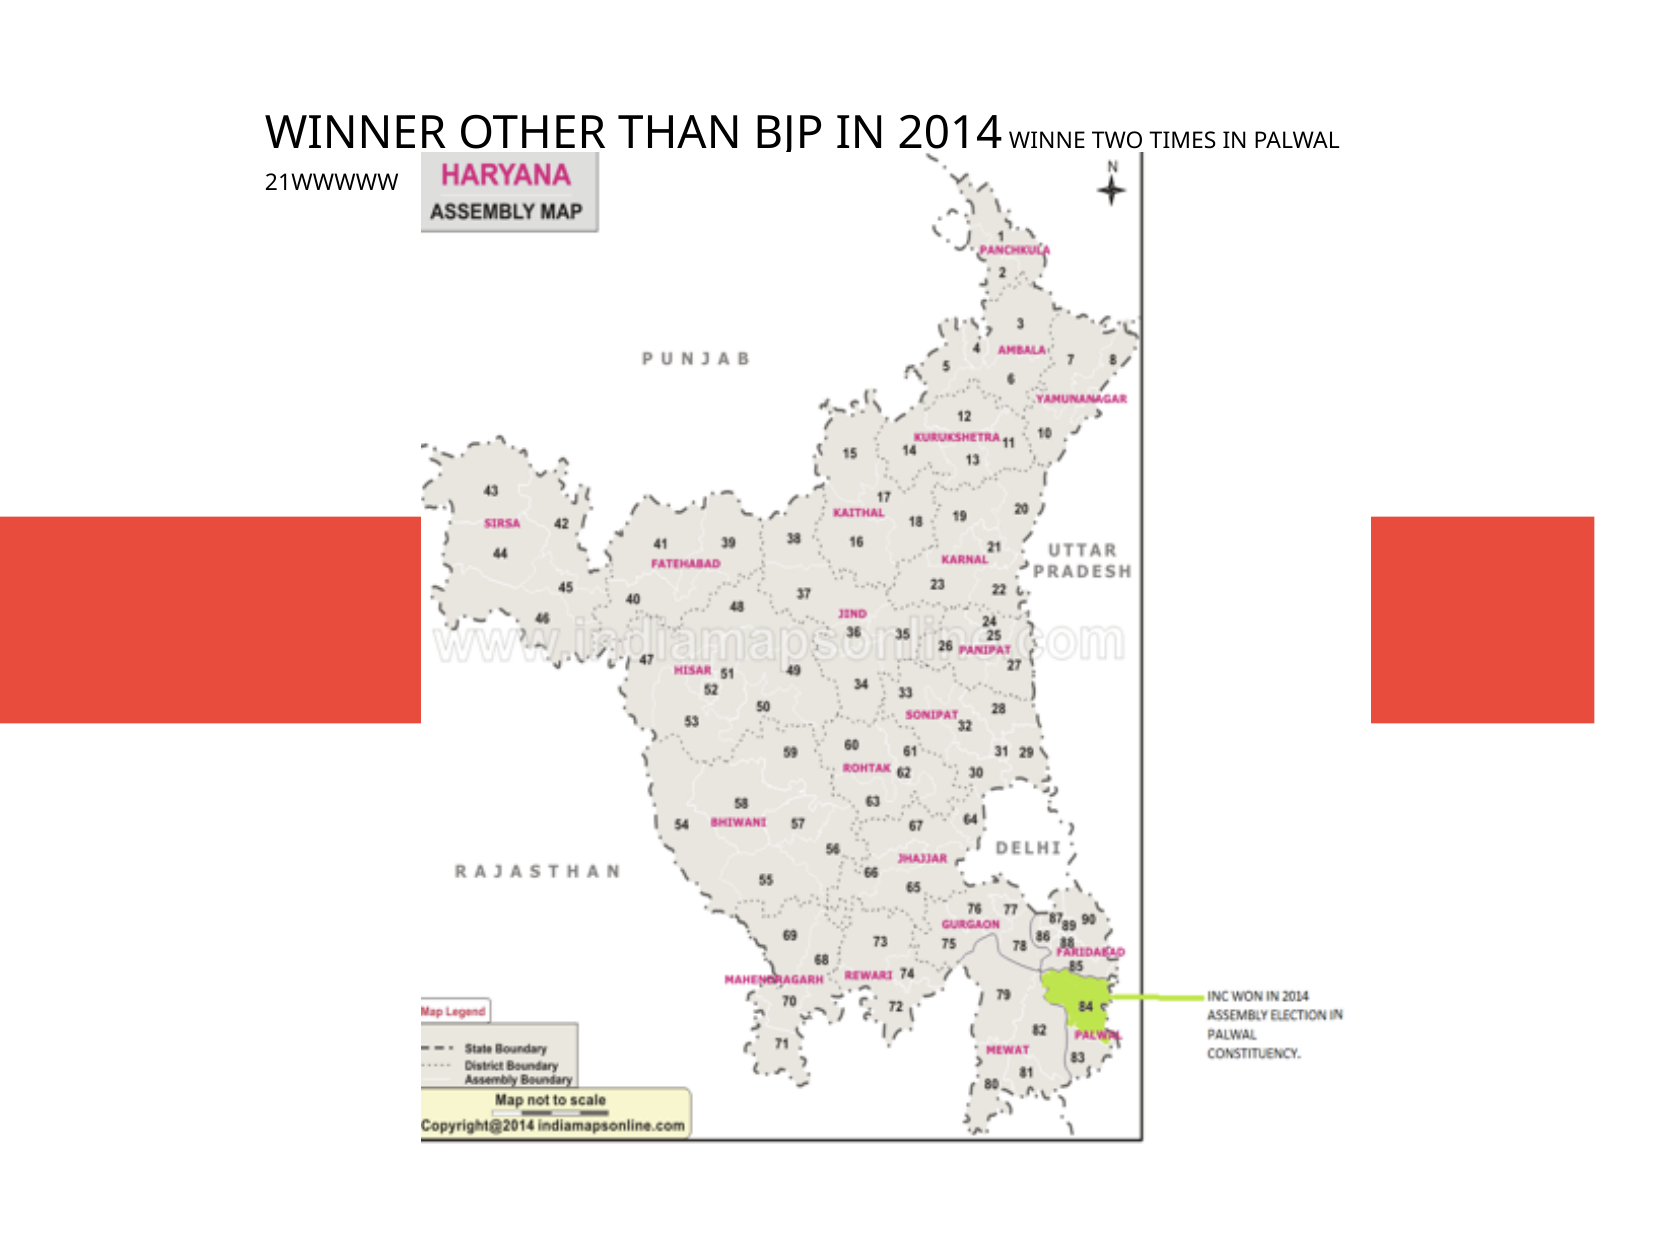

WINNER OTHER THAN BJP IN 2014 WINNE TWO TIMES IN PALWAL 21WWWWW